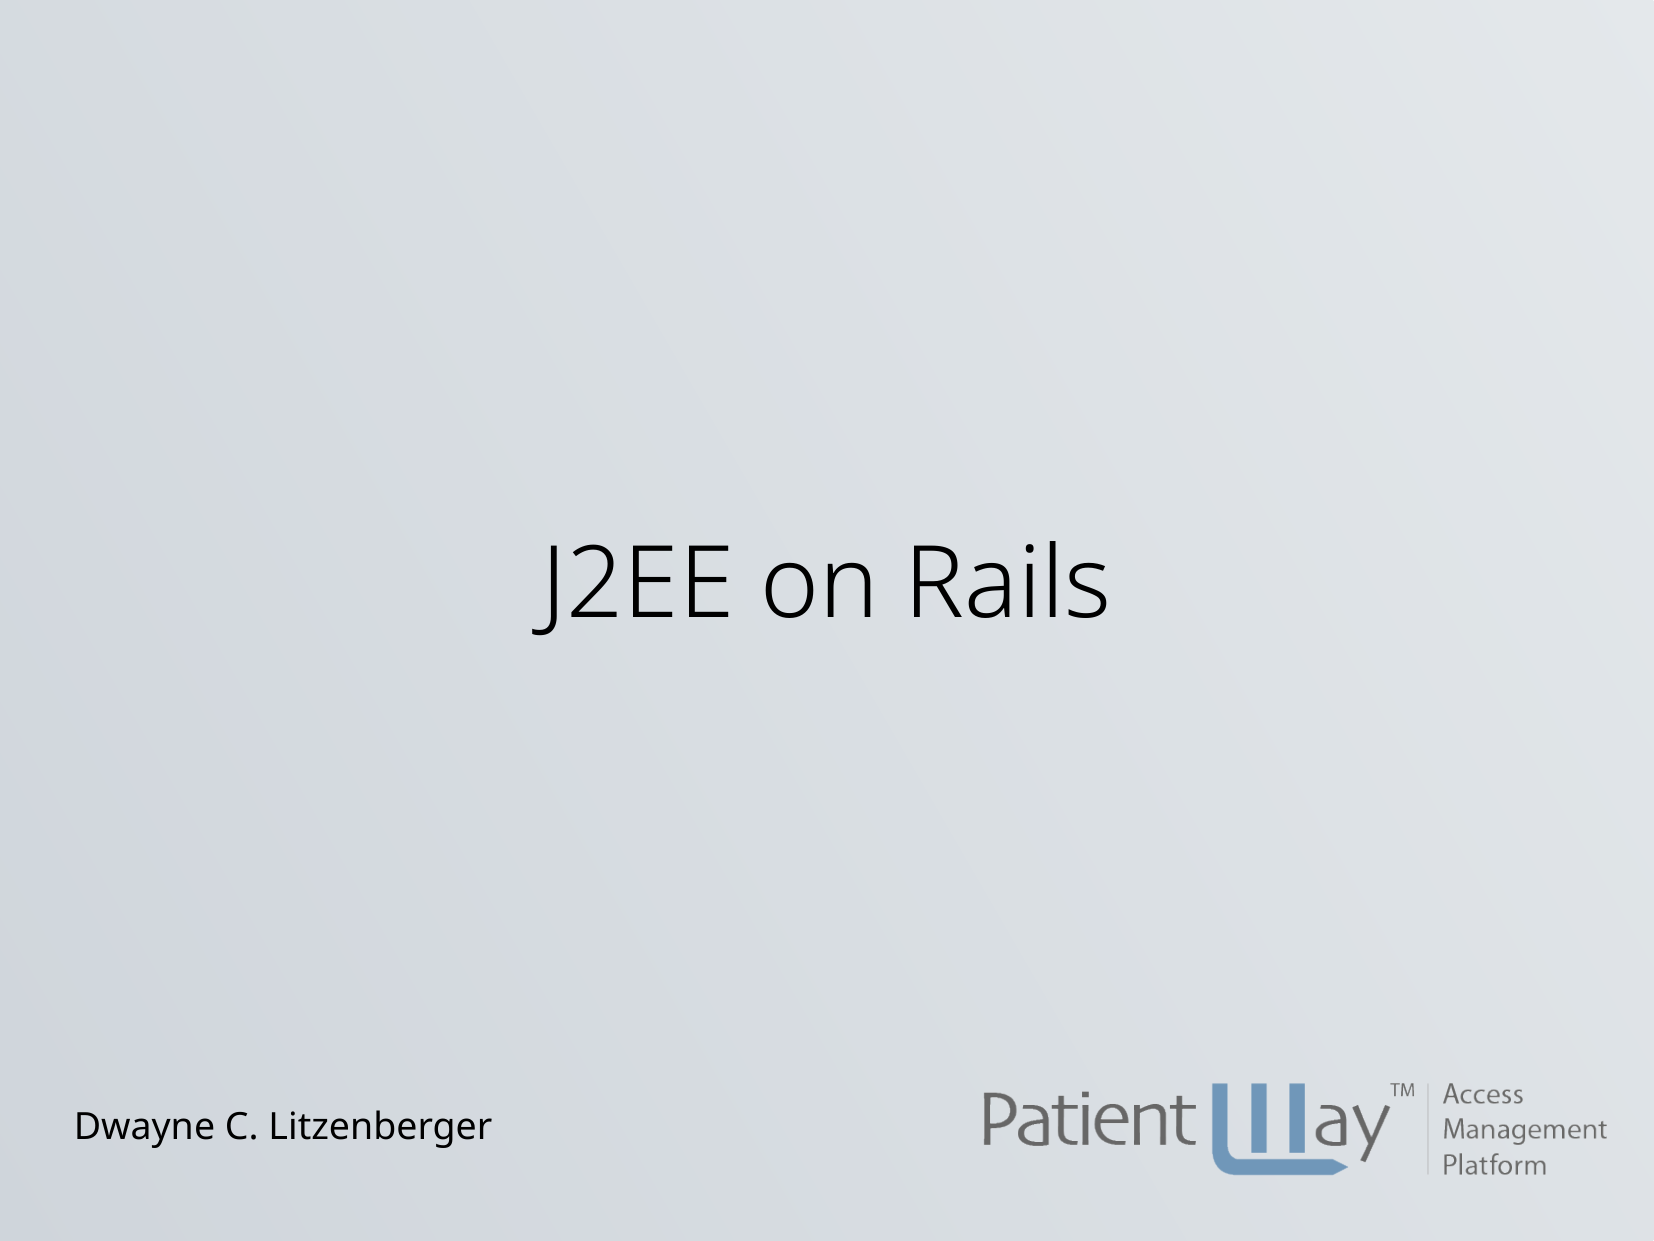

# J2EE on Rails
Dwayne C. Litzenberger